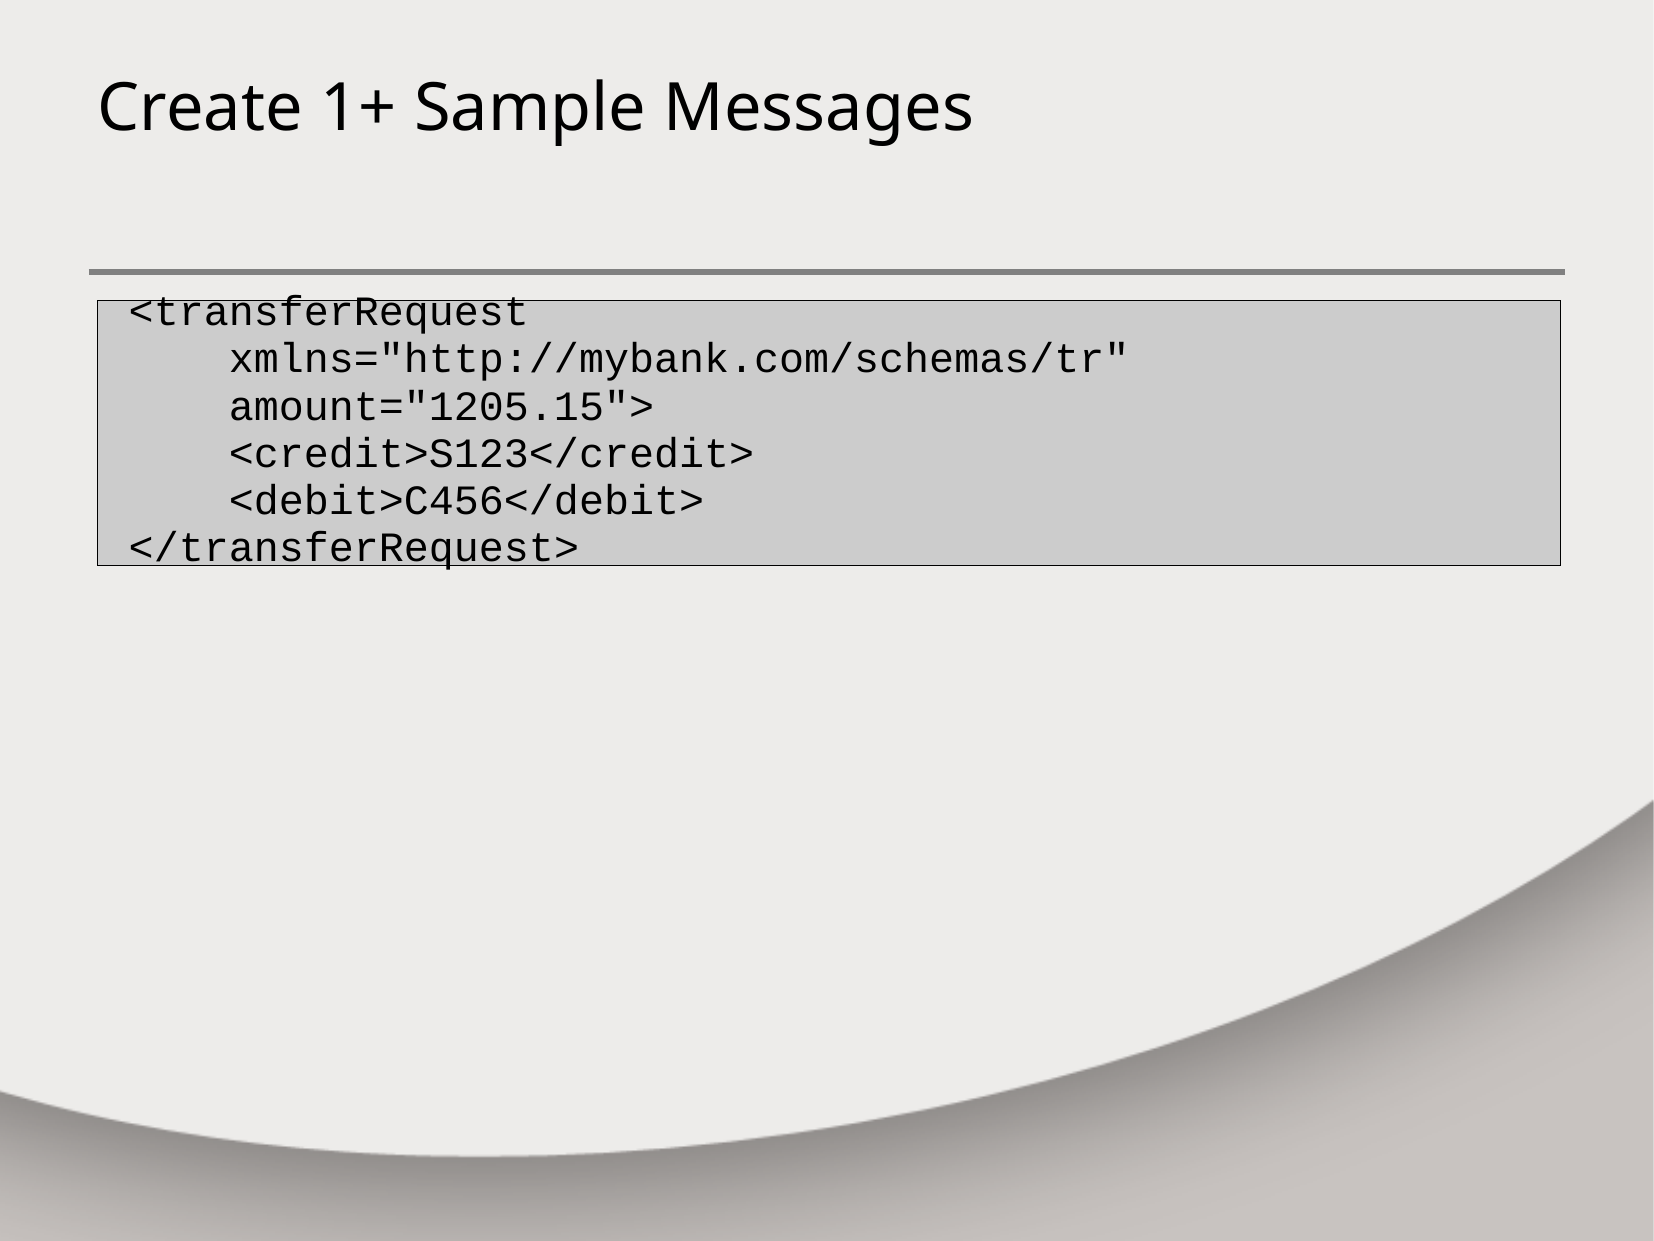

# Create 1+ Sample Messages
<transferRequest
 xmlns="http://mybank.com/schemas/tr"
 amount="1205.15">
 <credit>S123</credit>
 <debit>C456</debit>
</transferRequest>